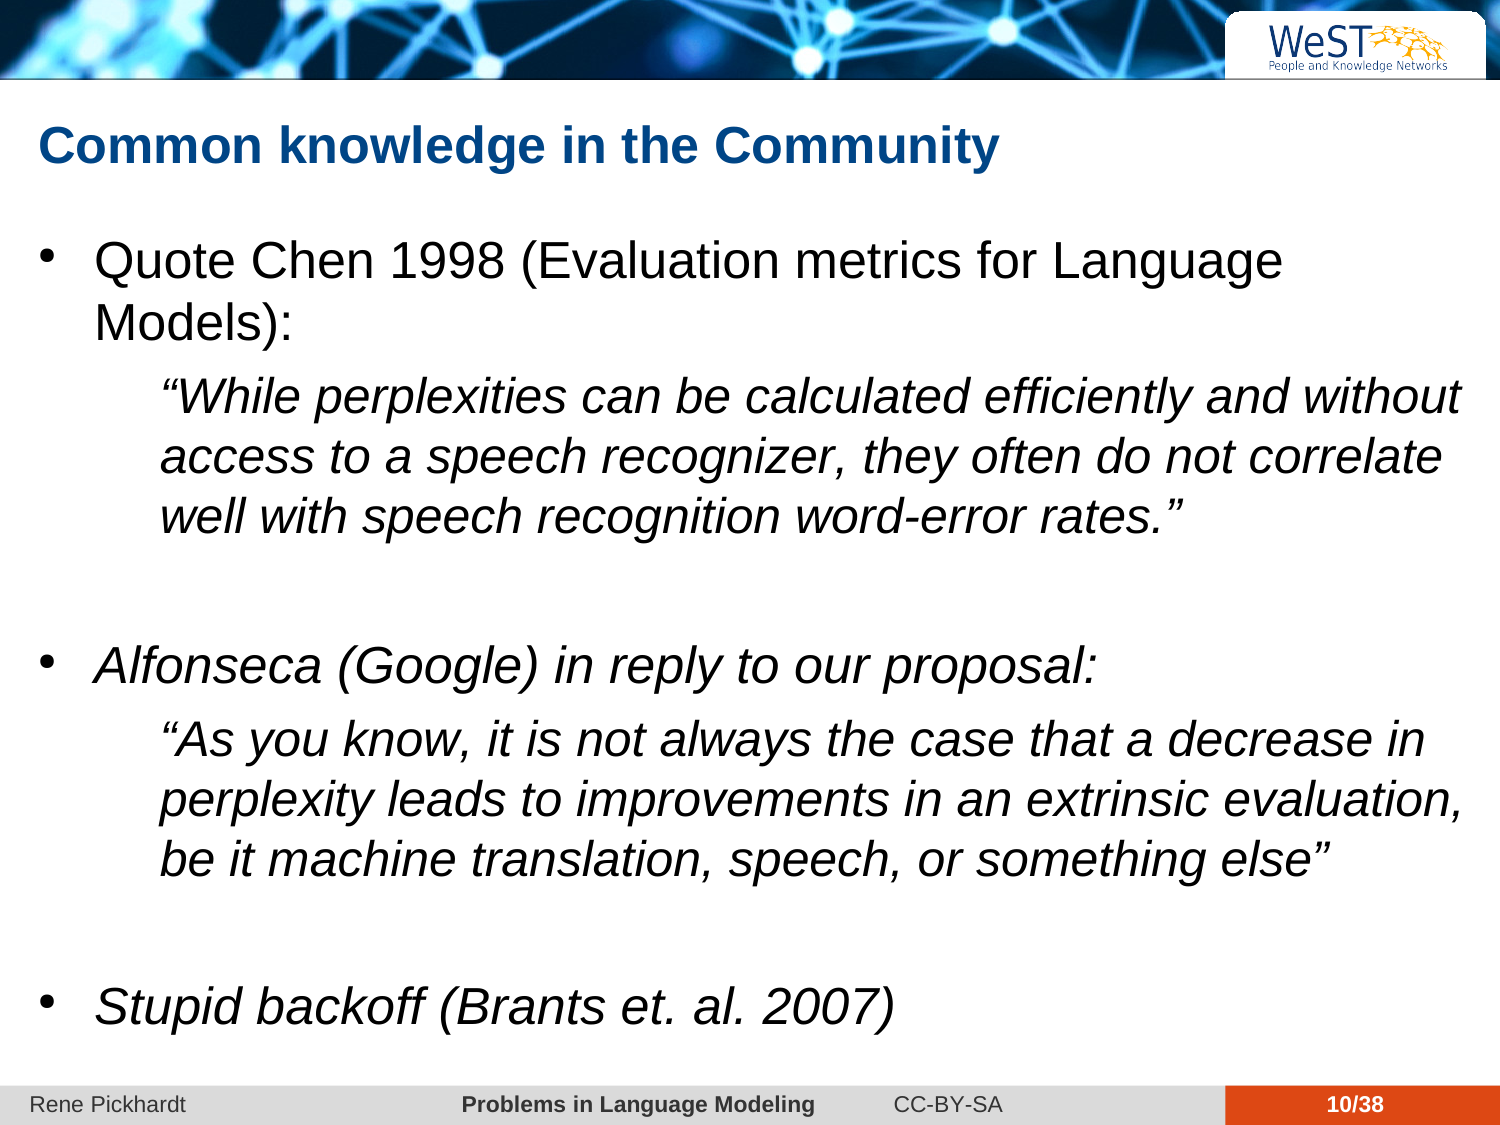

# Common knowledge in the Community
Quote Chen 1998 (Evaluation metrics for Language Models):
“While perplexities can be calculated efficiently and without access to a speech recognizer, they often do not correlate well with speech recognition word-error rates.”
Alfonseca (Google) in reply to our proposal:
“As you know, it is not always the case that a decrease in perplexity leads to improvements in an extrinsic evaluation, be it machine translation, speech, or something else”
Stupid backoff (Brants et. al. 2007)